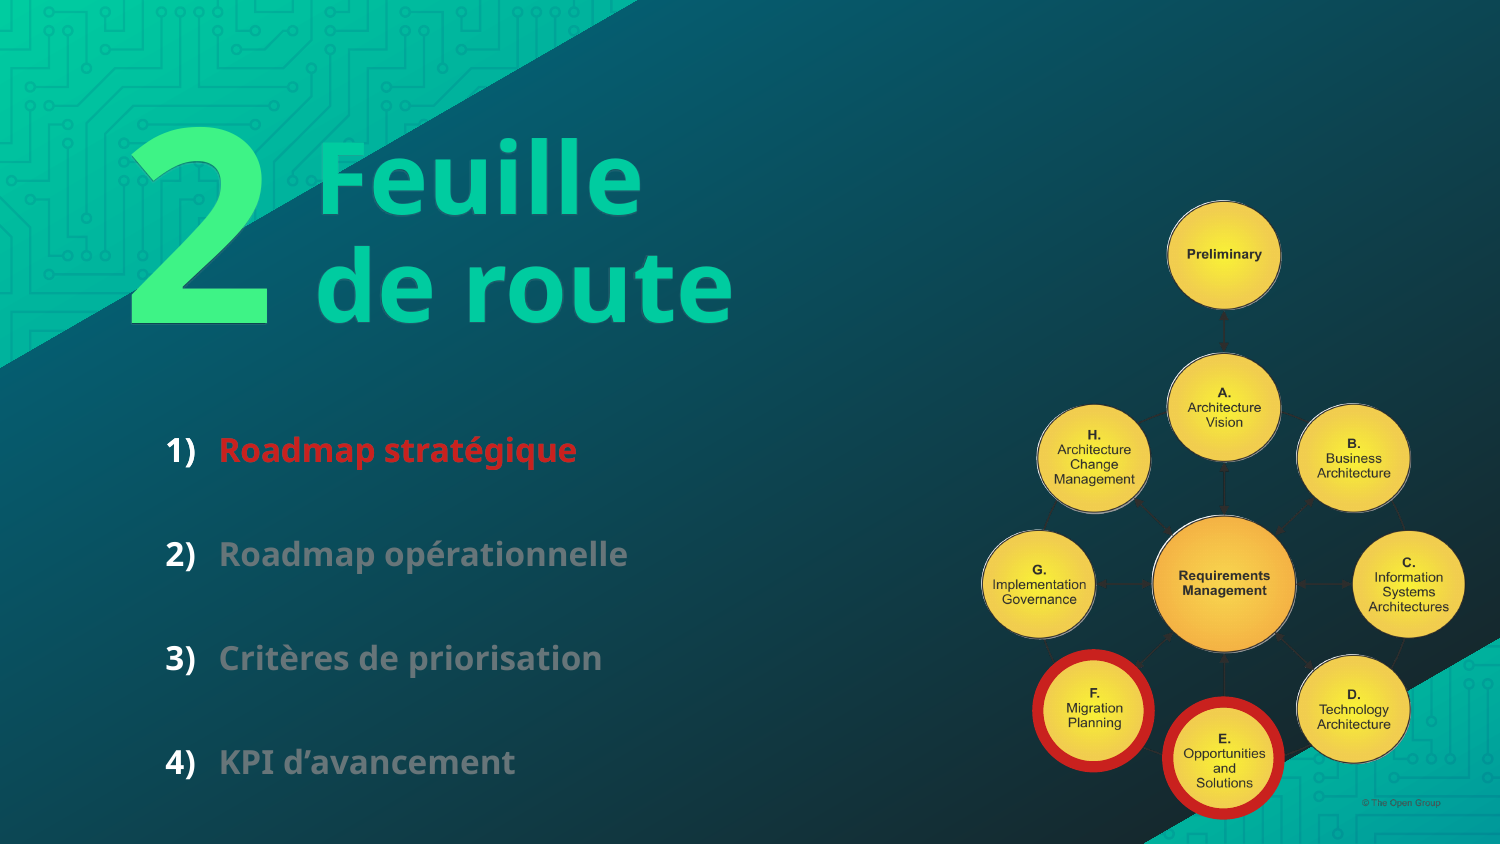

Feuille
de route
2
# Roadmap stratégique
Roadmap opérationnelle
Critères de priorisation
KPI d’avancement
Roadmap stratégique